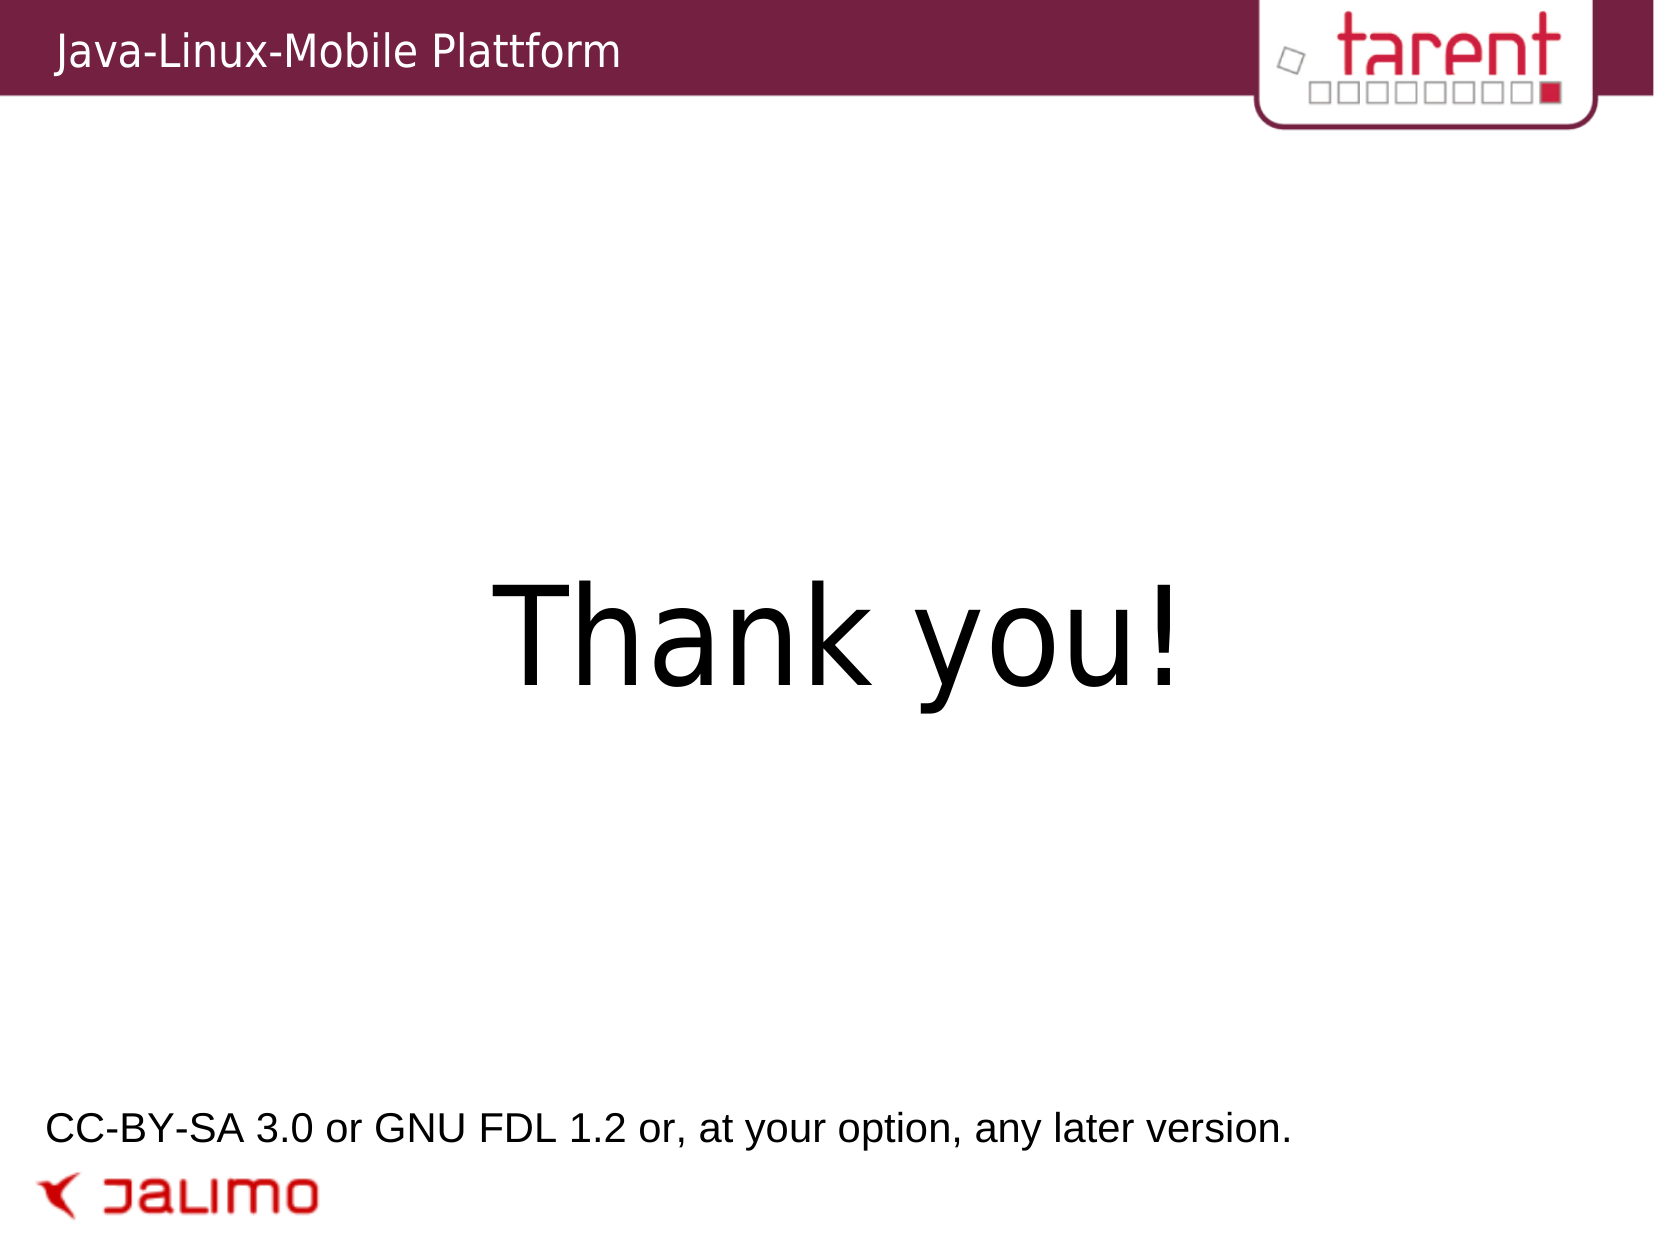

# Thank you!
CC-BY-SA 3.0 or GNU FDL 1.2 or, at your option, any later version.